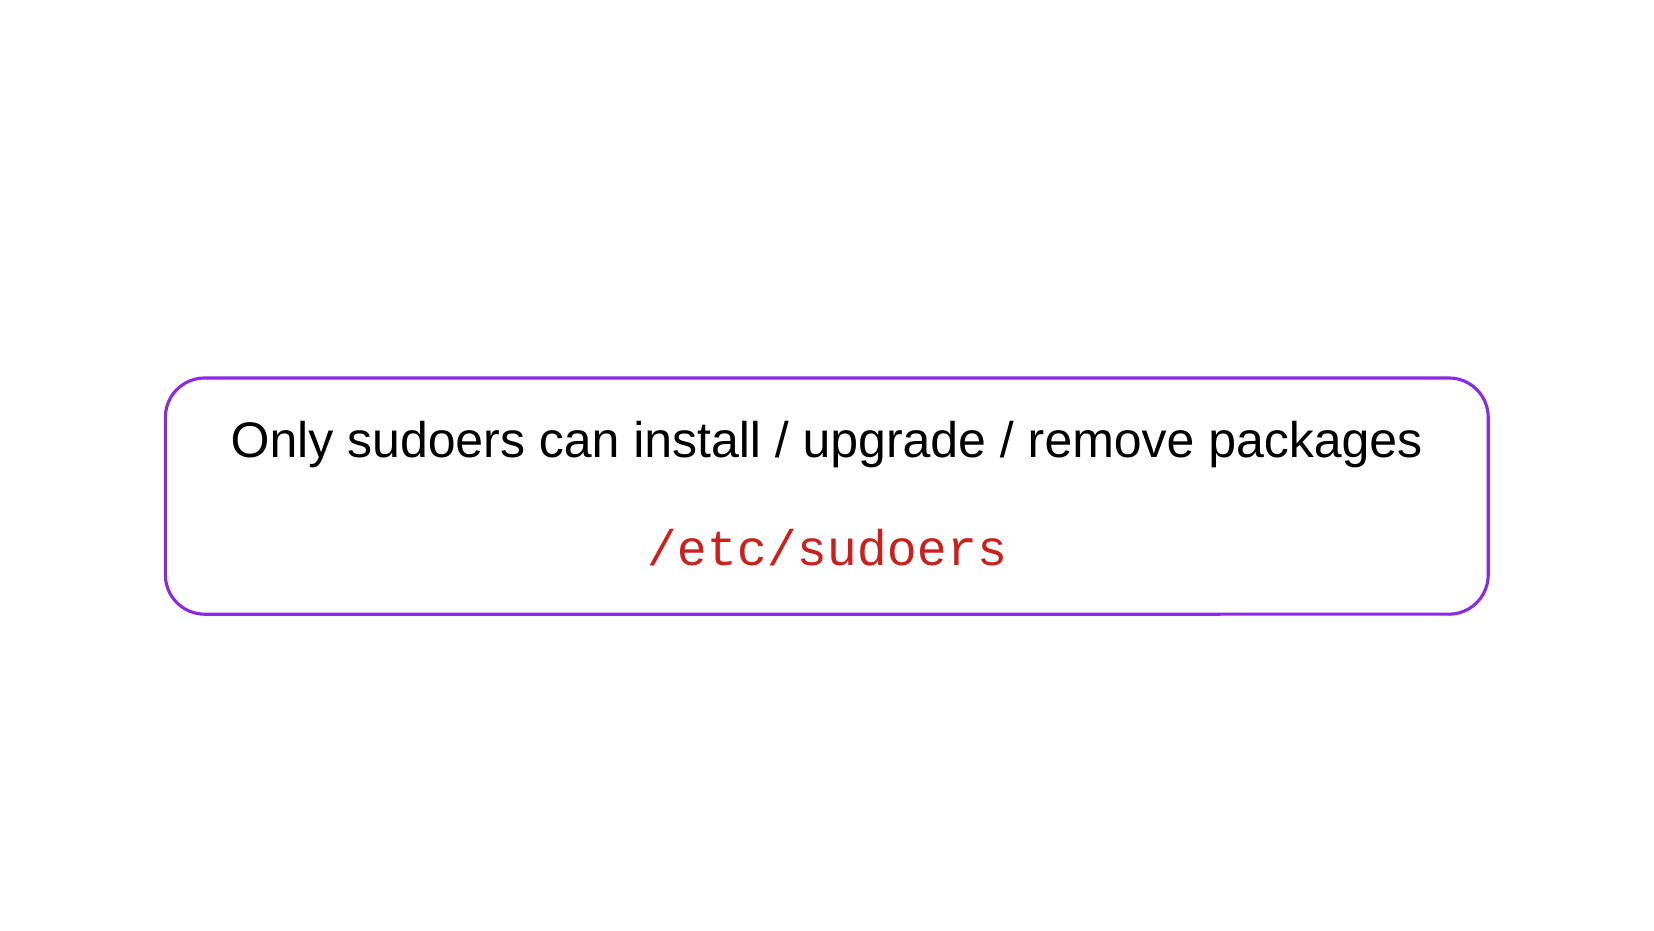

Only sudoers can install / upgrade / remove packages
/etc/sudoers